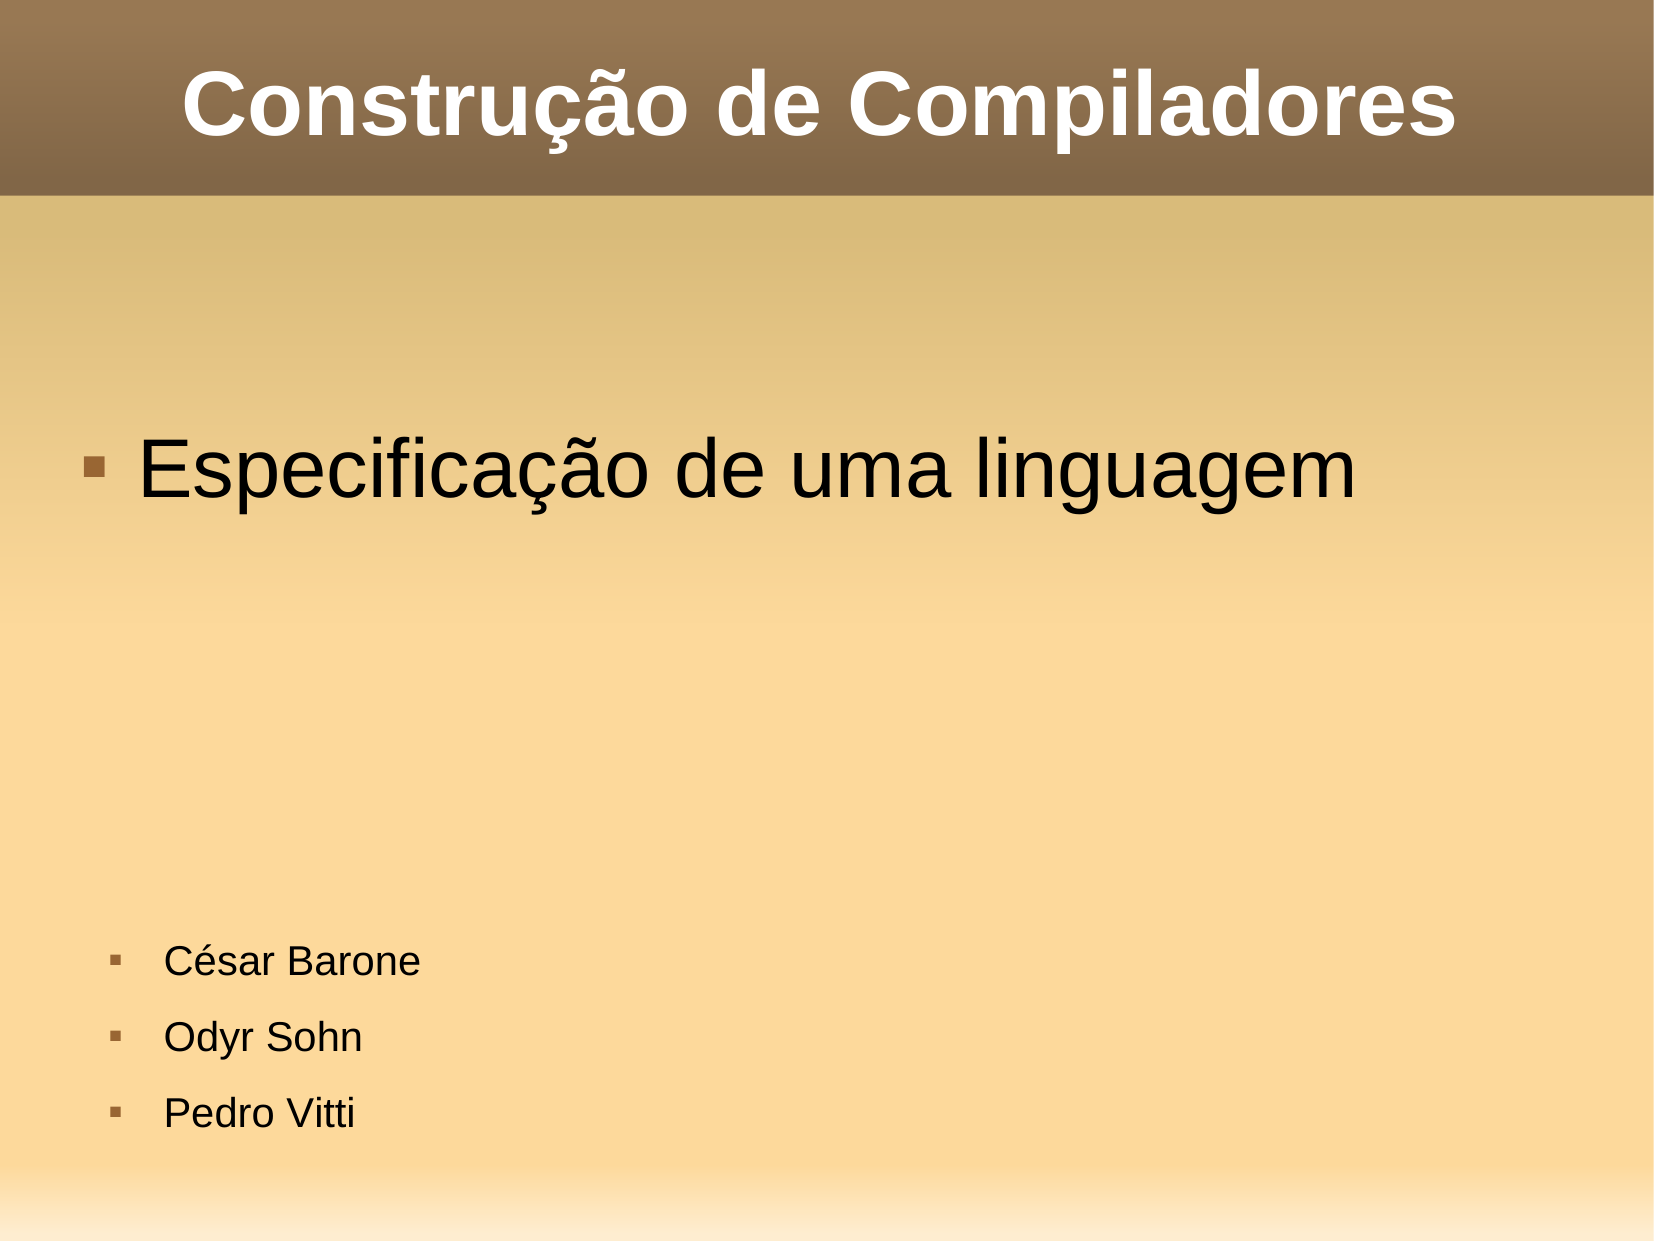

# Construção de Compiladores
Especificação de uma linguagem
César Barone
Odyr Sohn
Pedro Vitti